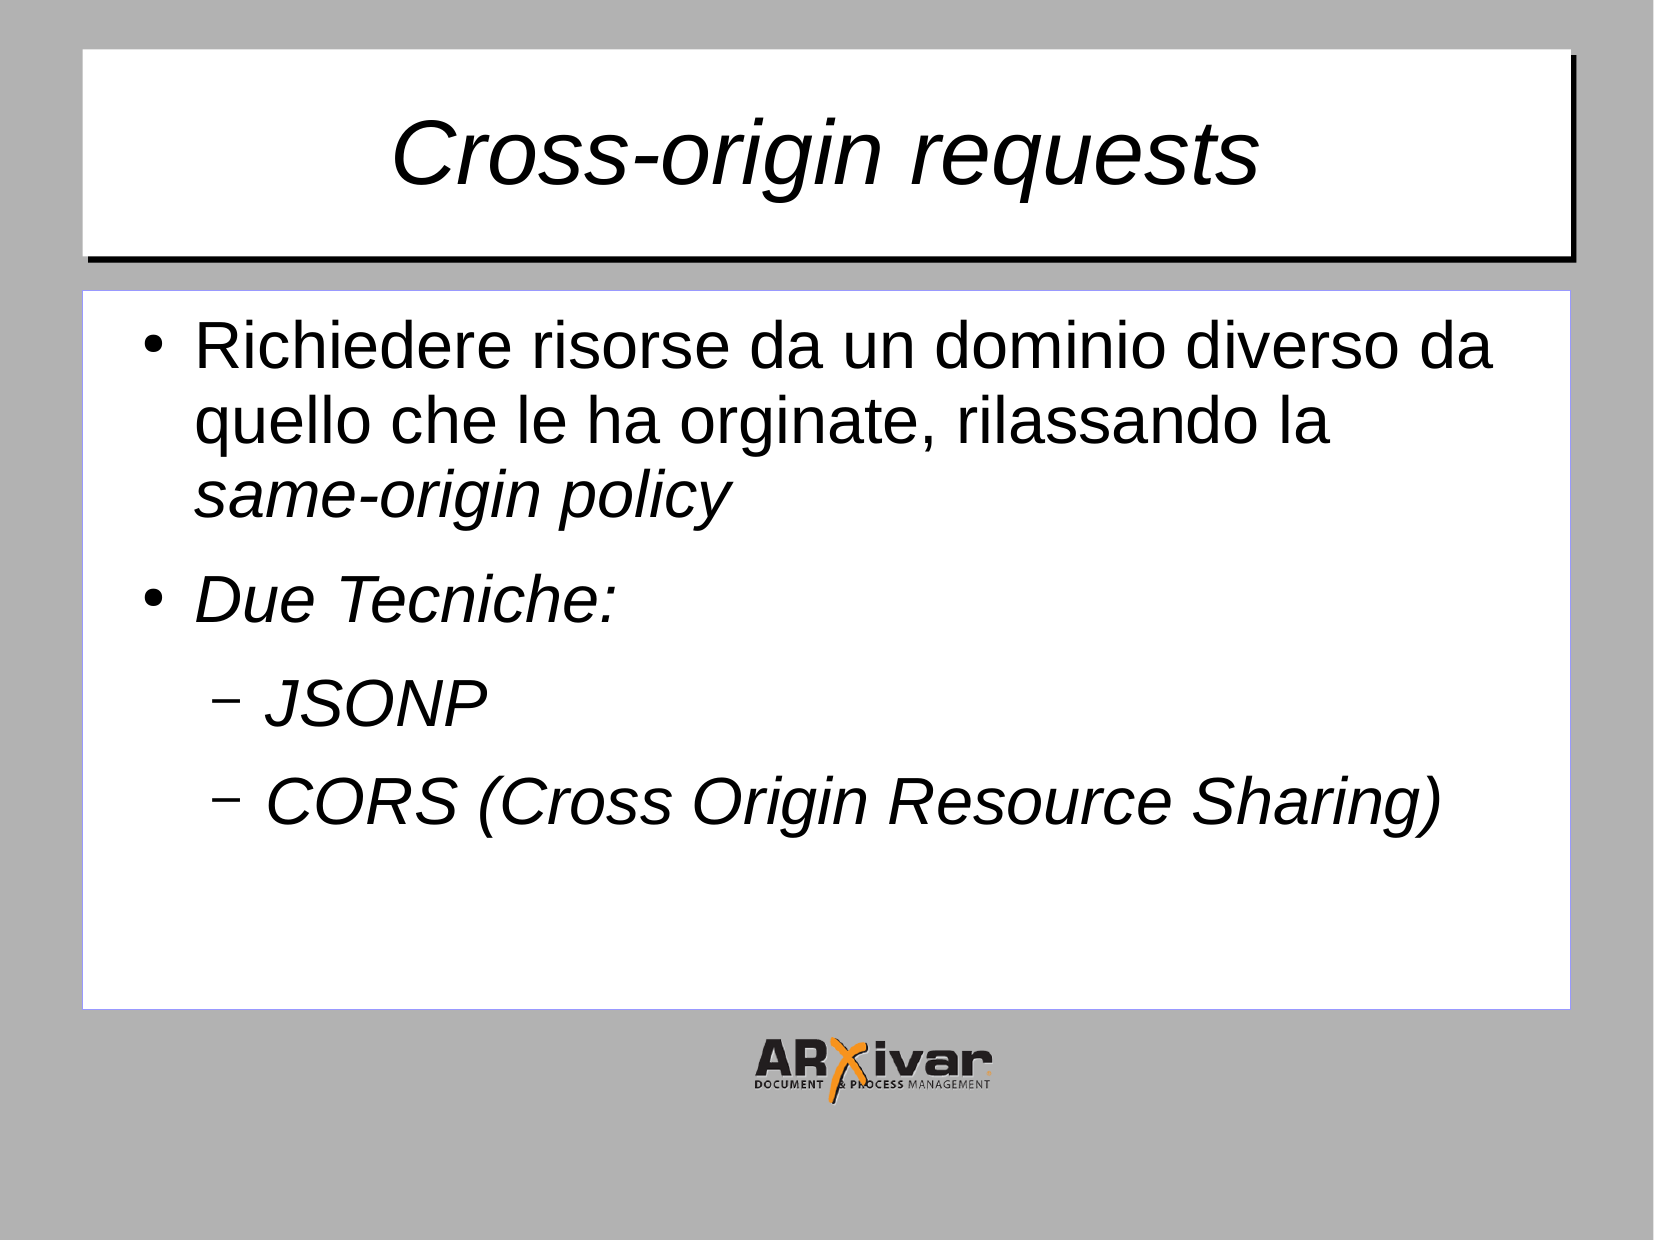

# Cross-origin requests
Richiedere risorse da un dominio diverso da quello che le ha orginate, rilassando la same-origin policy
Due Tecniche:
JSONP
CORS (Cross Origin Resource Sharing)